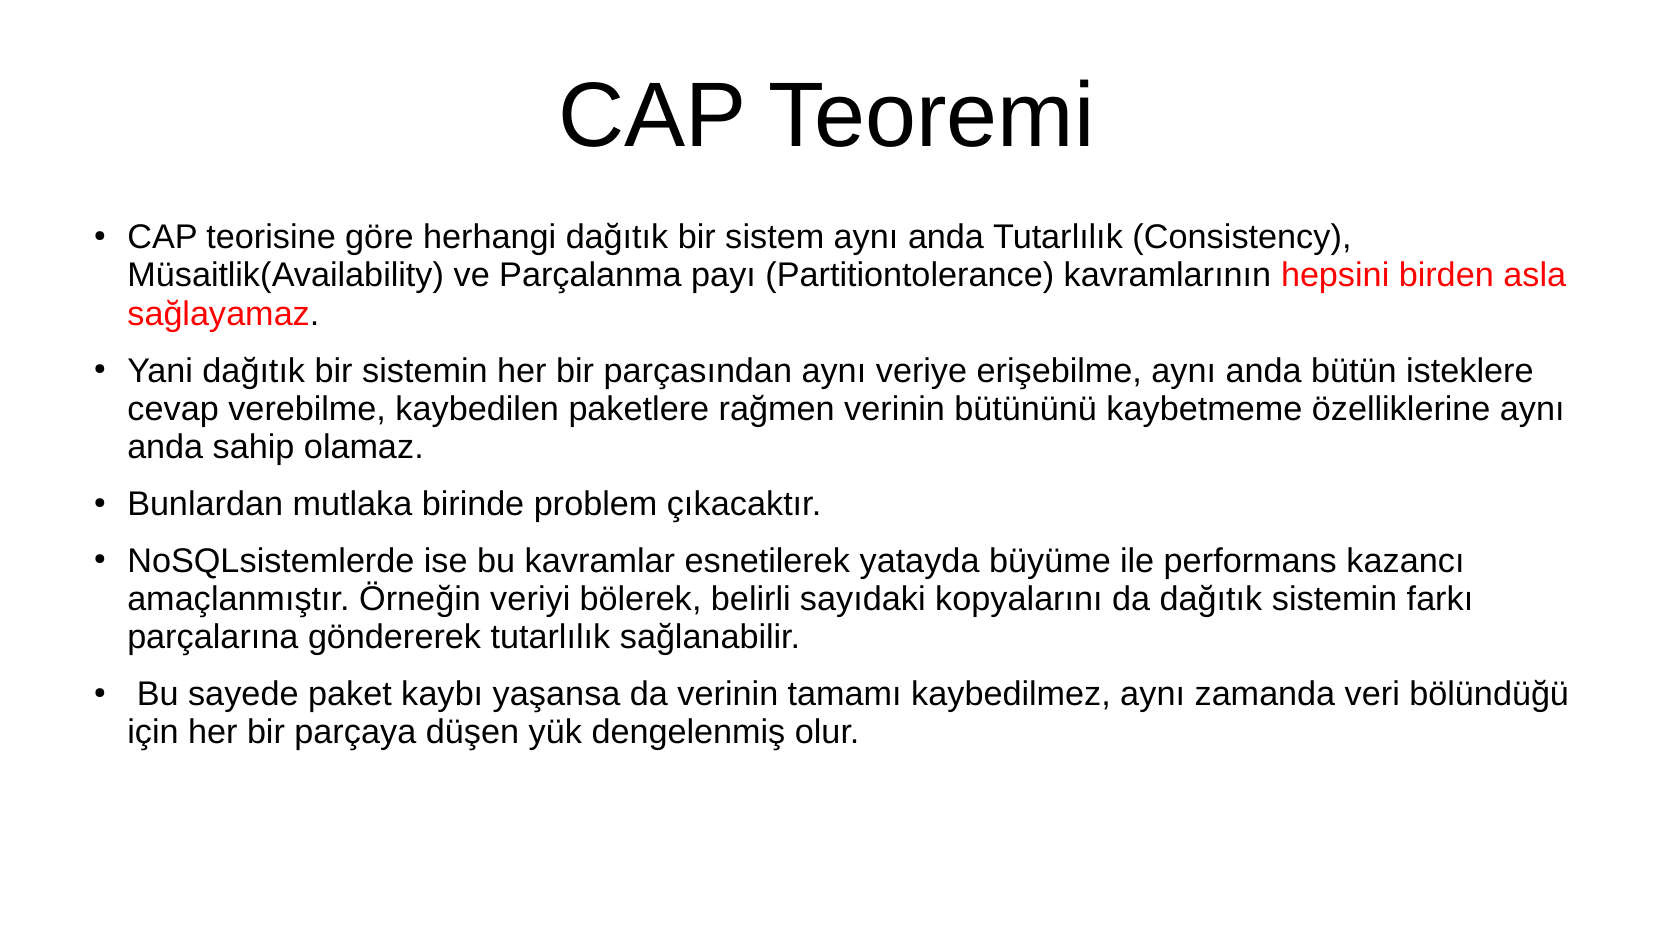

# CAP Teoremi
CAP teorisine göre herhangi dağıtık bir sistem aynı anda Tutarlılık (Consistency), Müsaitlik(Availability) ve Parçalanma payı (Partitiontolerance) kavramlarının hepsini birden asla sağlayamaz.
Yani dağıtık bir sistemin her bir parçasından aynı veriye erişebilme, aynı anda bütün isteklere cevap verebilme, kaybedilen paketlere rağmen verinin bütününü kaybetmeme özelliklerine aynı anda sahip olamaz.
Bunlardan mutlaka birinde problem çıkacaktır.
NoSQLsistemlerde ise bu kavramlar esnetilerek yatayda büyüme ile performans kazancı amaçlanmıştır. Örneğin veriyi bölerek, belirli sayıdaki kopyalarını da dağıtık sistemin farkı parçalarına göndererek tutarlılık sağlanabilir.
 Bu sayede paket kaybı yaşansa da verinin tamamı kaybedilmez, aynı zamanda veri bölündüğü için her bir parçaya düşen yük dengelenmiş olur.